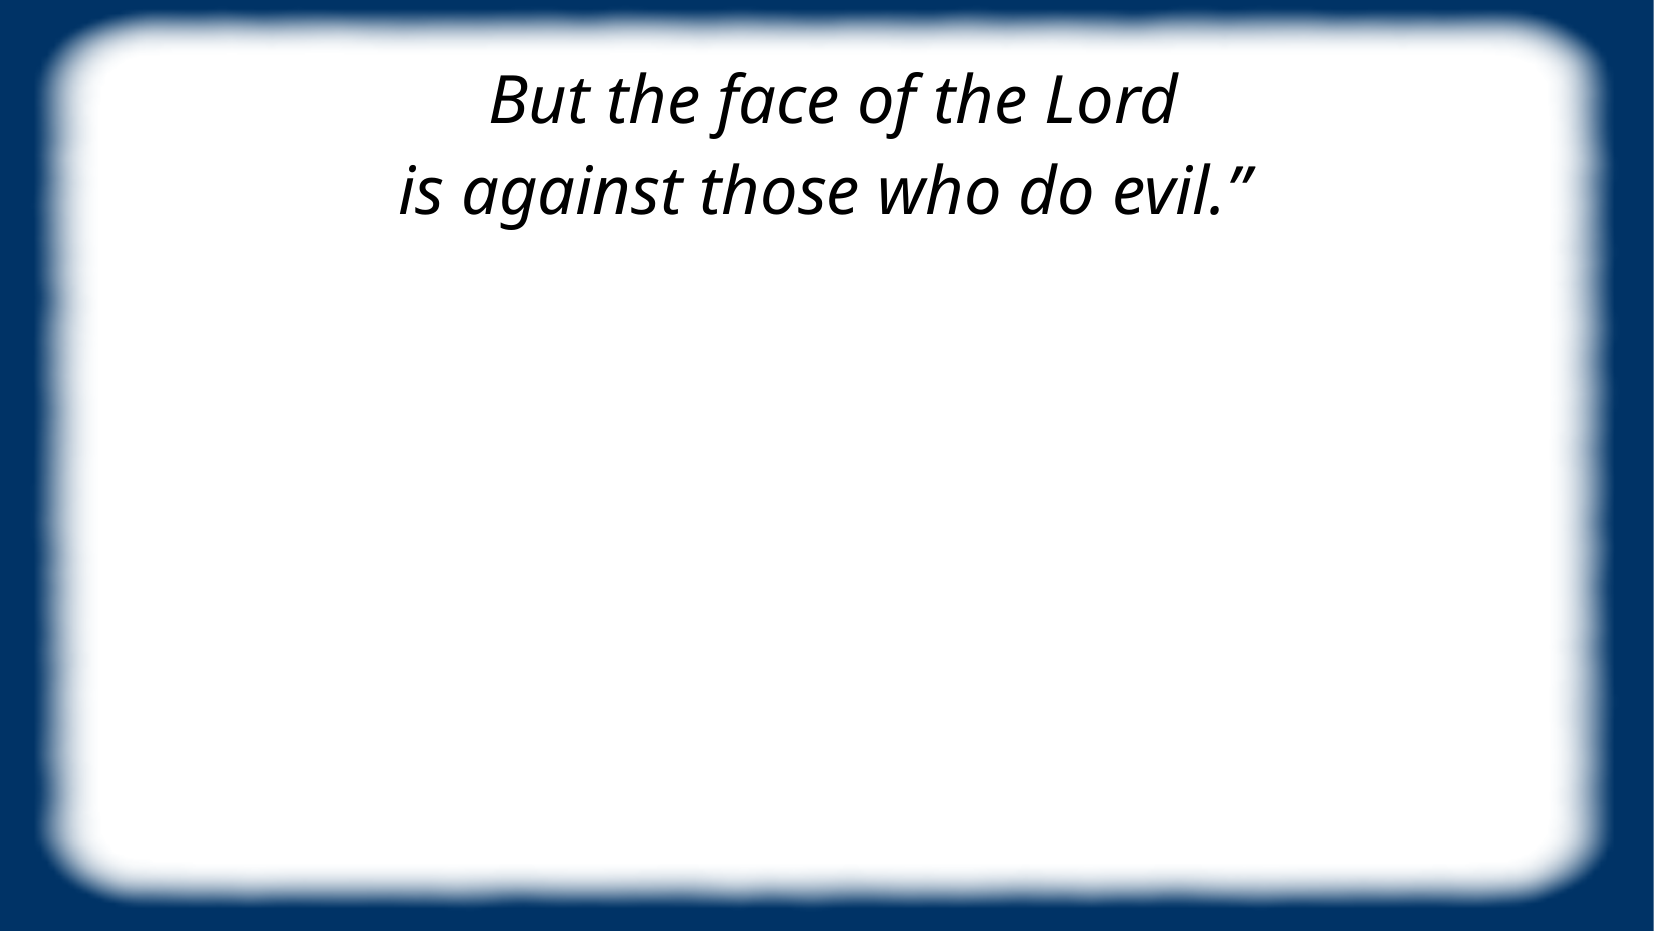

But the face of the Lord
is against those who do evil.”